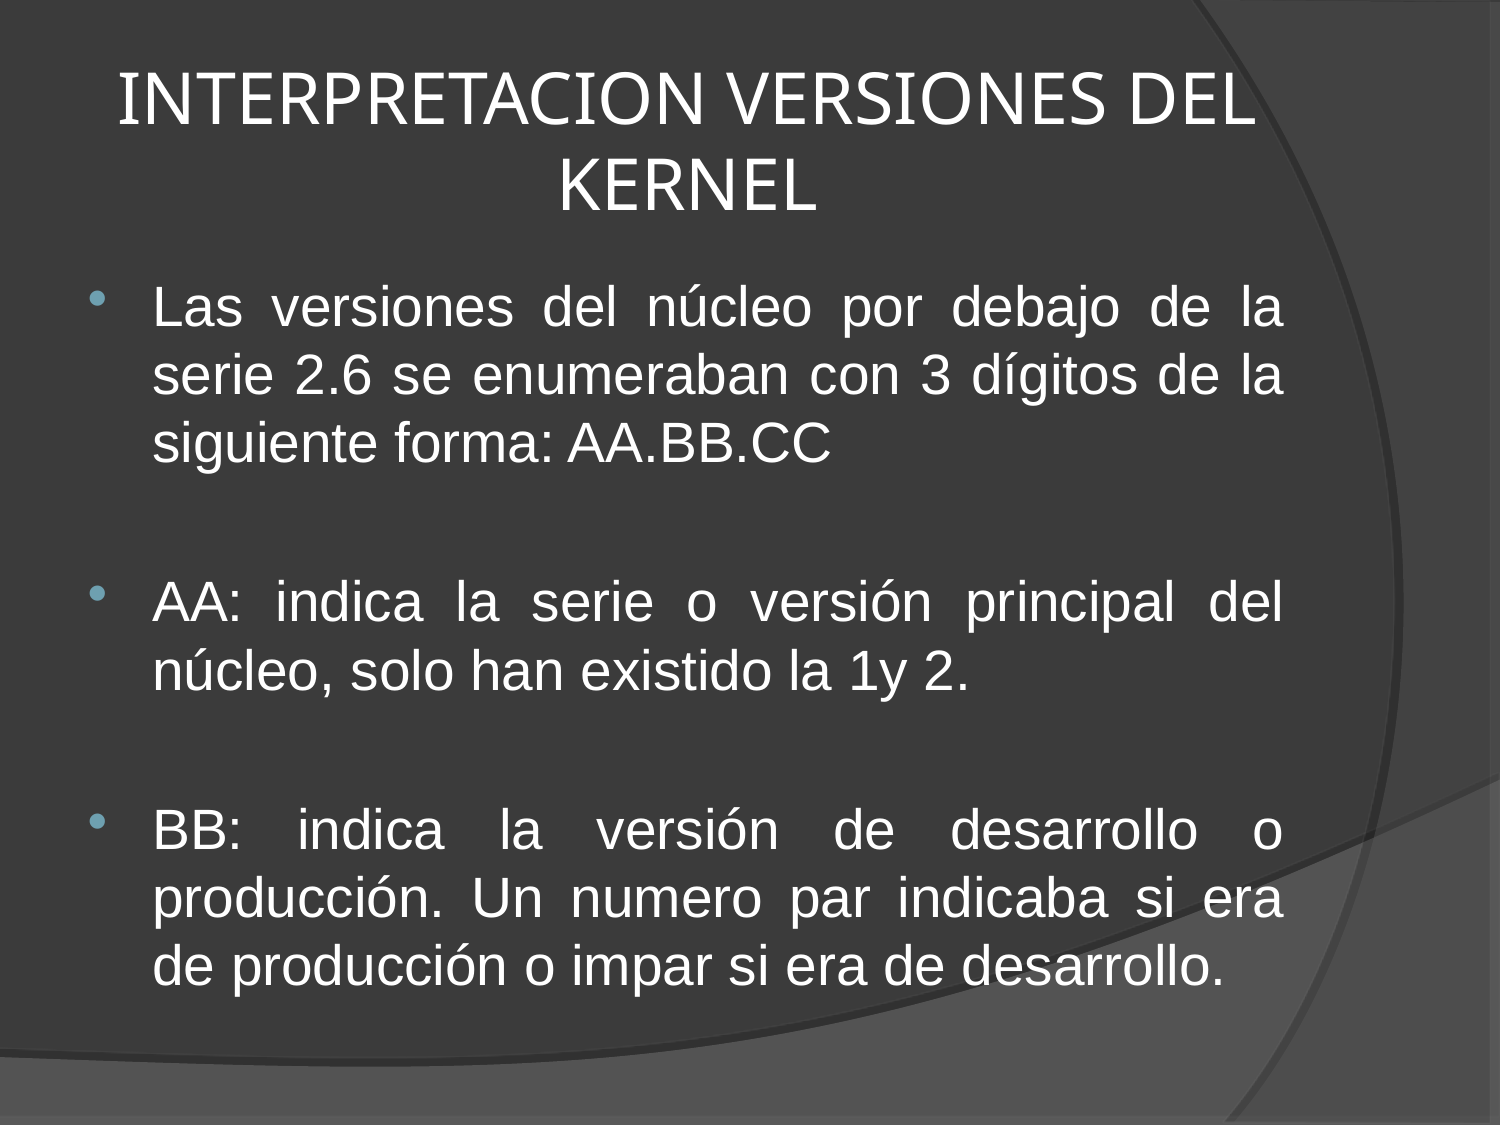

# INTERPRETACION VERSIONES DEL KERNEL
Las versiones del núcleo por debajo de la serie 2.6 se enumeraban con 3 dígitos de la siguiente forma: AA.BB.CC
AA: indica la serie o versión principal del núcleo, solo han existido la 1y 2.
BB: indica la versión de desarrollo o producción. Un numero par indicaba si era de producción o impar si era de desarrollo.